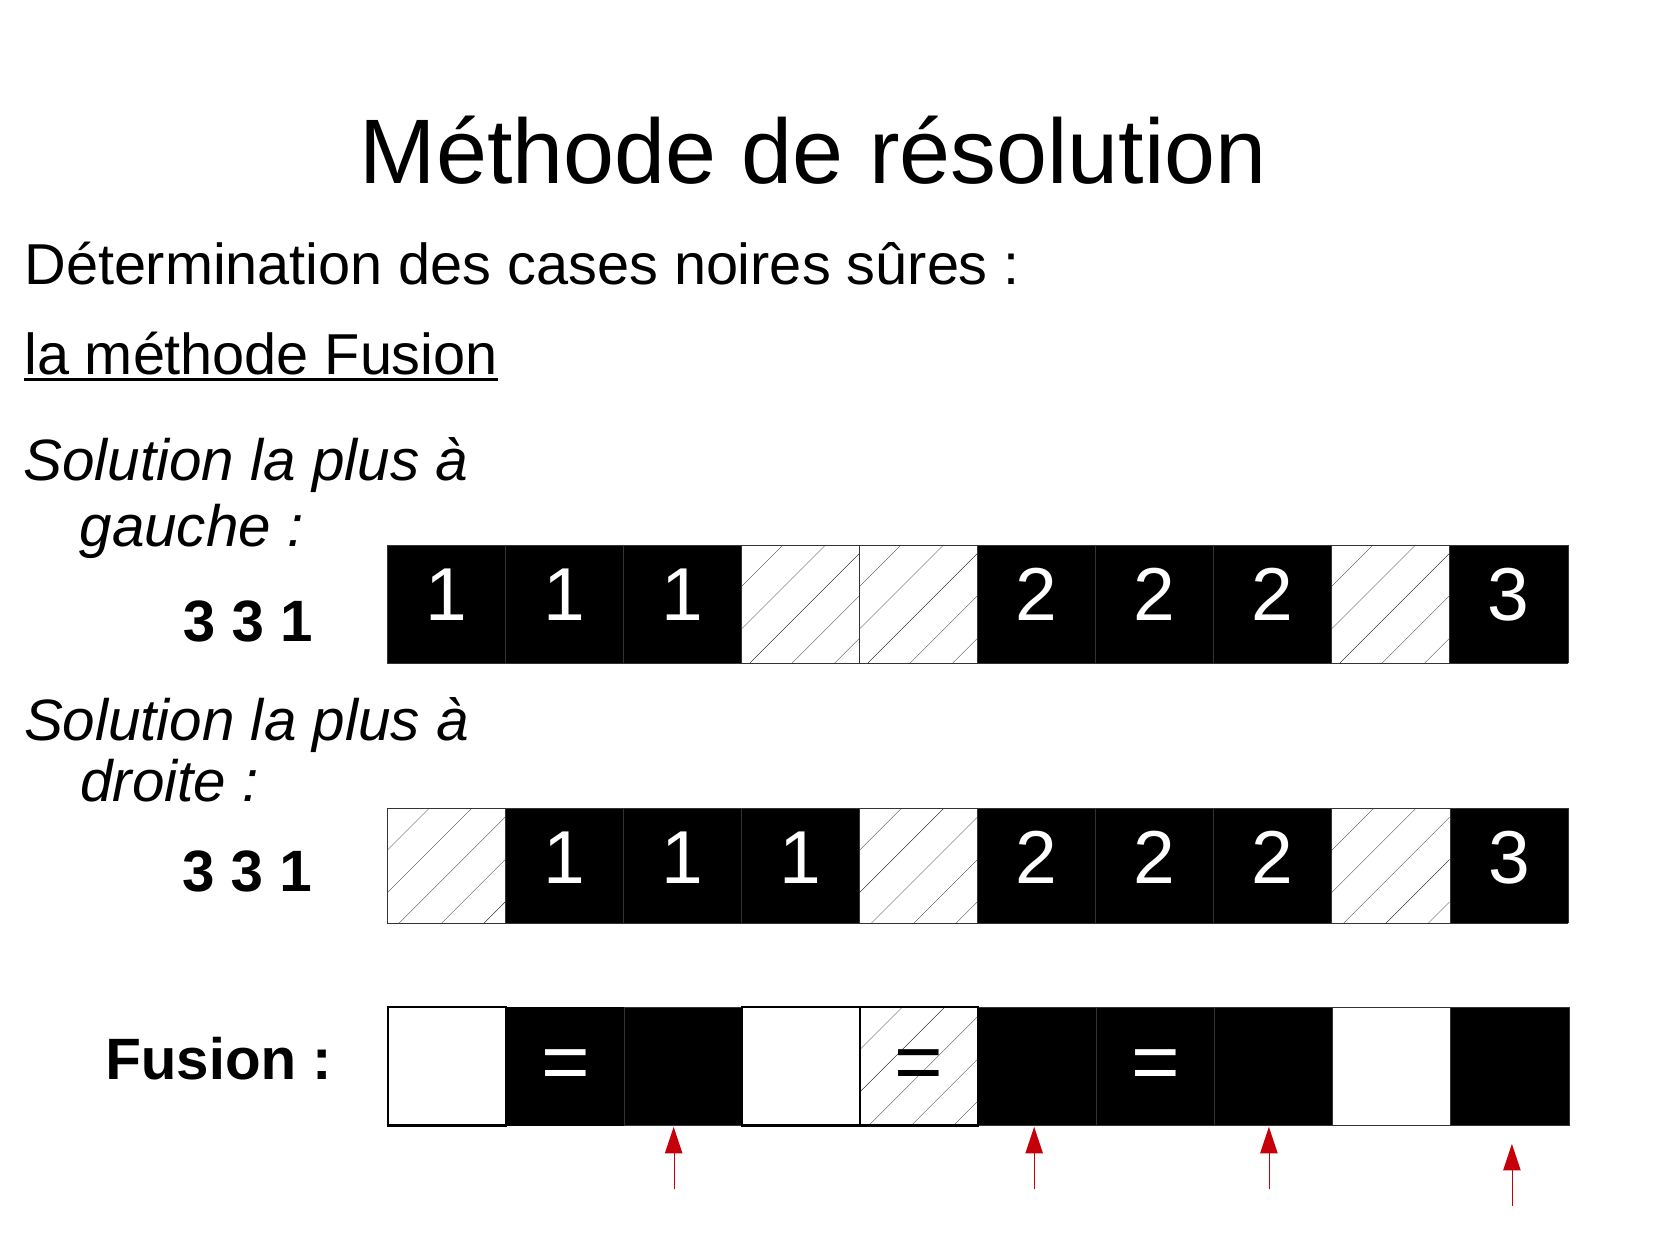

# Méthode de résolution
Détermination des cases noires sûres :
la méthode Fusion
Solution la plus à gauche :
3 3 1
| 1 | 1 | 1 | | | 2 | 2 | 2 | | 3 |
| --- | --- | --- | --- | --- | --- | --- | --- | --- | --- |
Solution la plus à droite :
3 3 1
 Fusion :
| | 1 | 1 | 1 | | 2 | 2 | 2 | | 3 |
| --- | --- | --- | --- | --- | --- | --- | --- | --- | --- |
| | = | | | = | | = | | | |
| --- | --- | --- | --- | --- | --- | --- | --- | --- | --- |